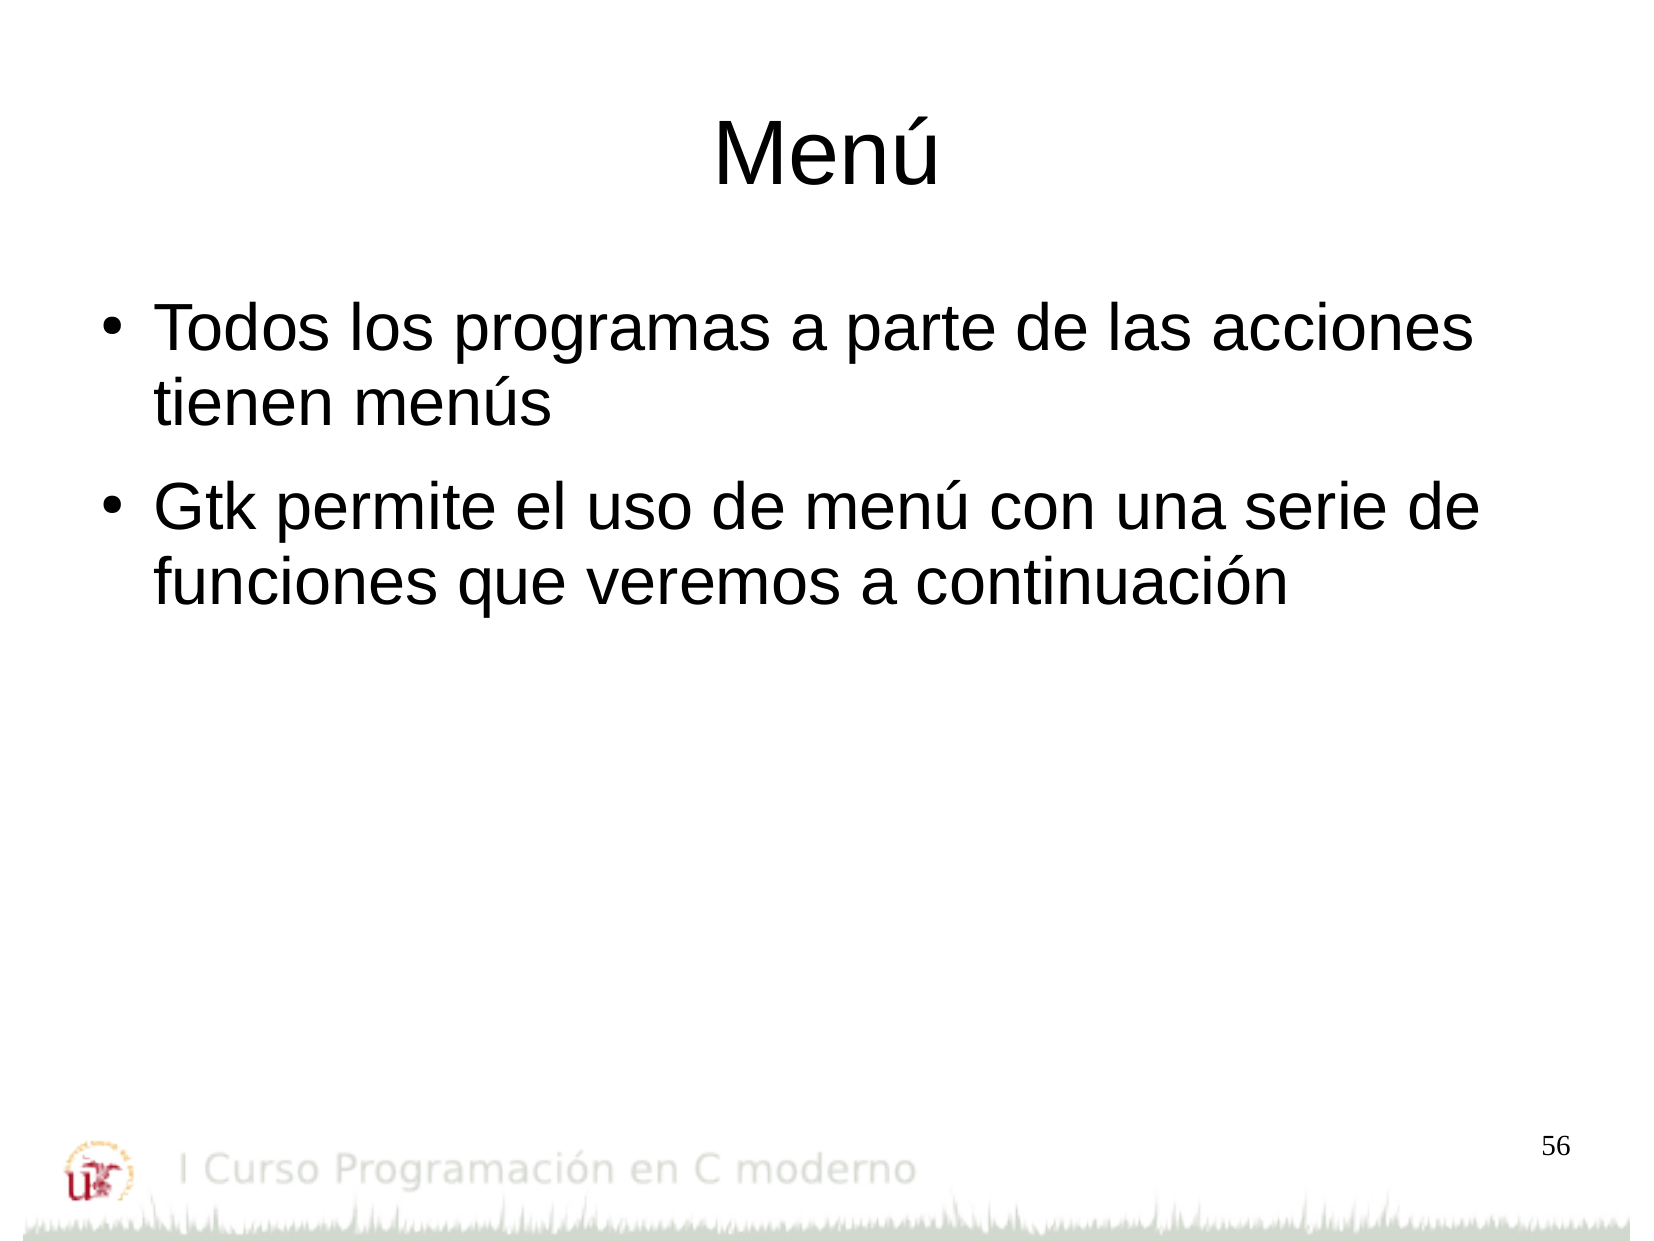

# Menú
Todos los programas a parte de las acciones tienen menús
Gtk permite el uso de menú con una serie de funciones que veremos a continuación
56